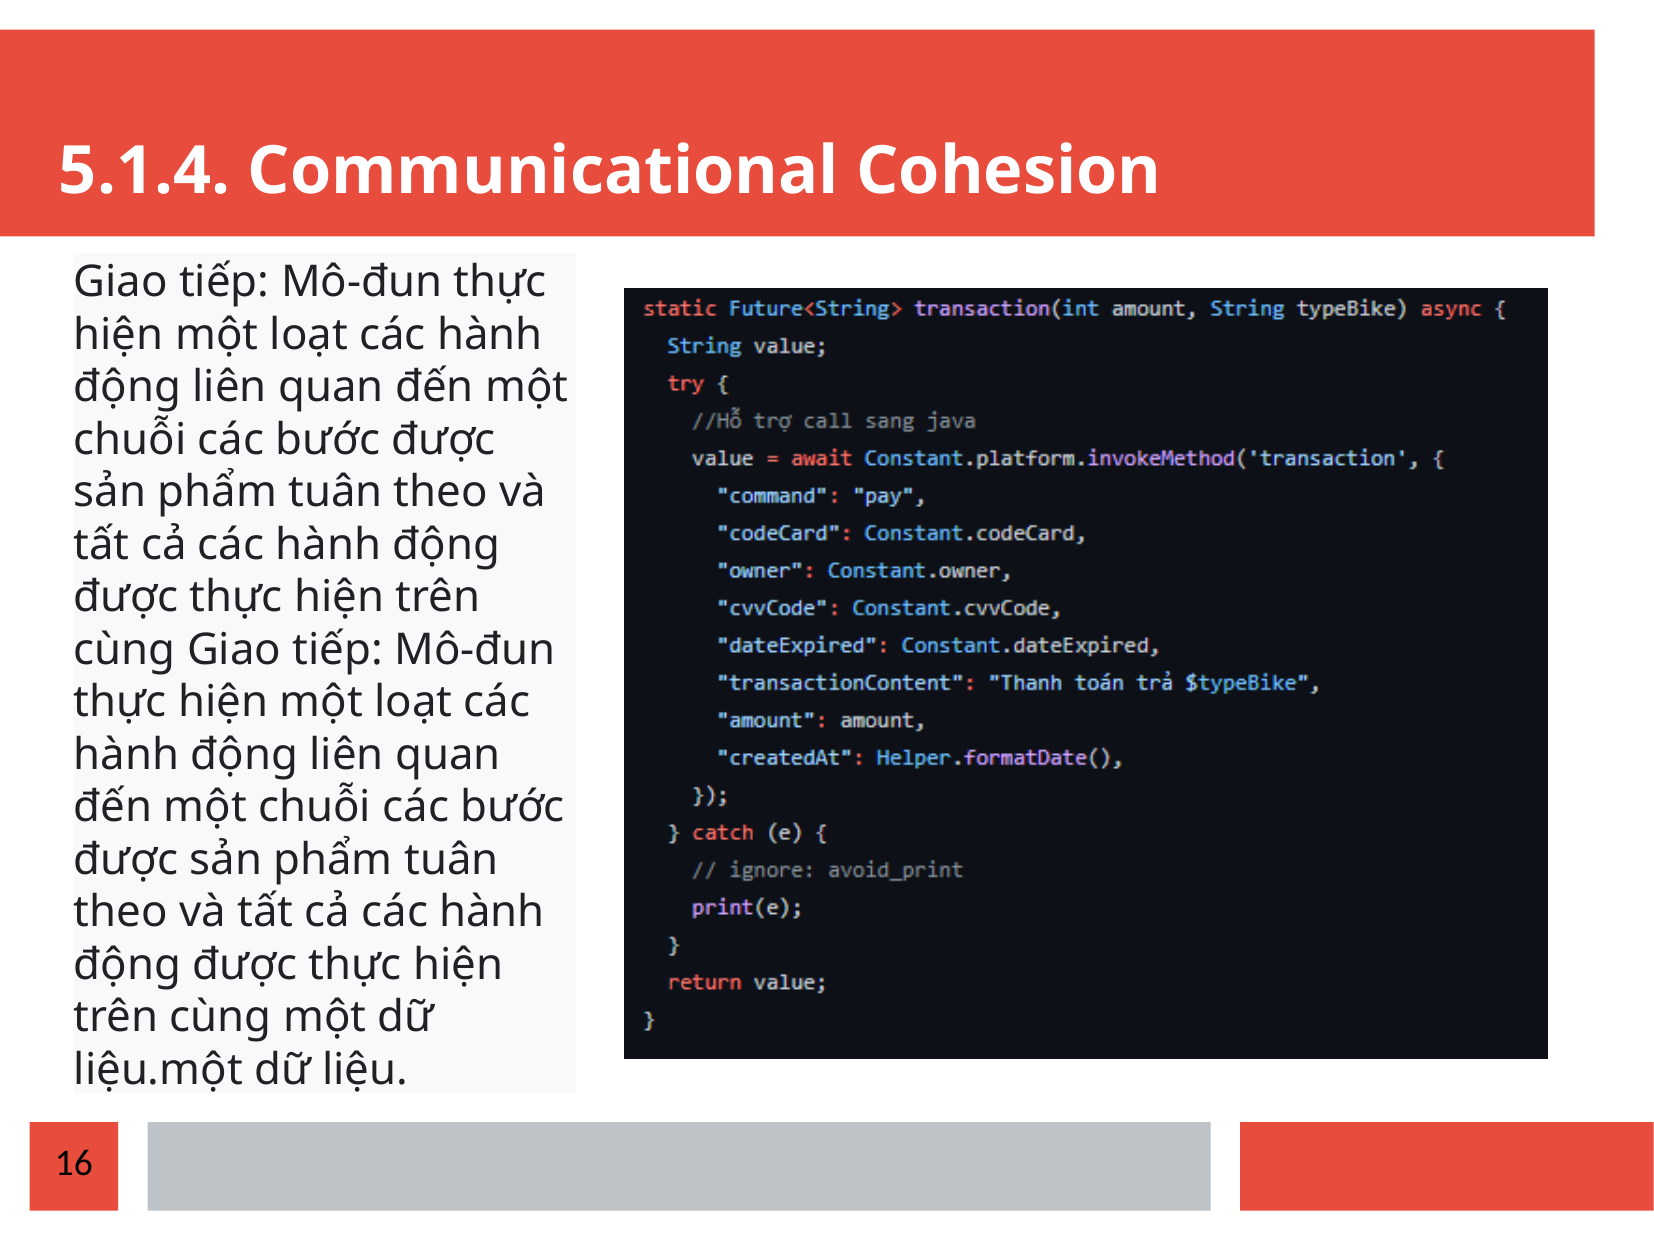

# 5.1.4. Communicational Cohesion
Giao tiếp: Mô-đun thực hiện một loạt các hành động liên quan đến một chuỗi các bước được sản phẩm tuân theo và tất cả các hành động được thực hiện trên cùng Giao tiếp: Mô-đun thực hiện một loạt các hành động liên quan đến một chuỗi các bước được sản phẩm tuân theo và tất cả các hành động được thực hiện trên cùng một dữ liệu.một dữ liệu.